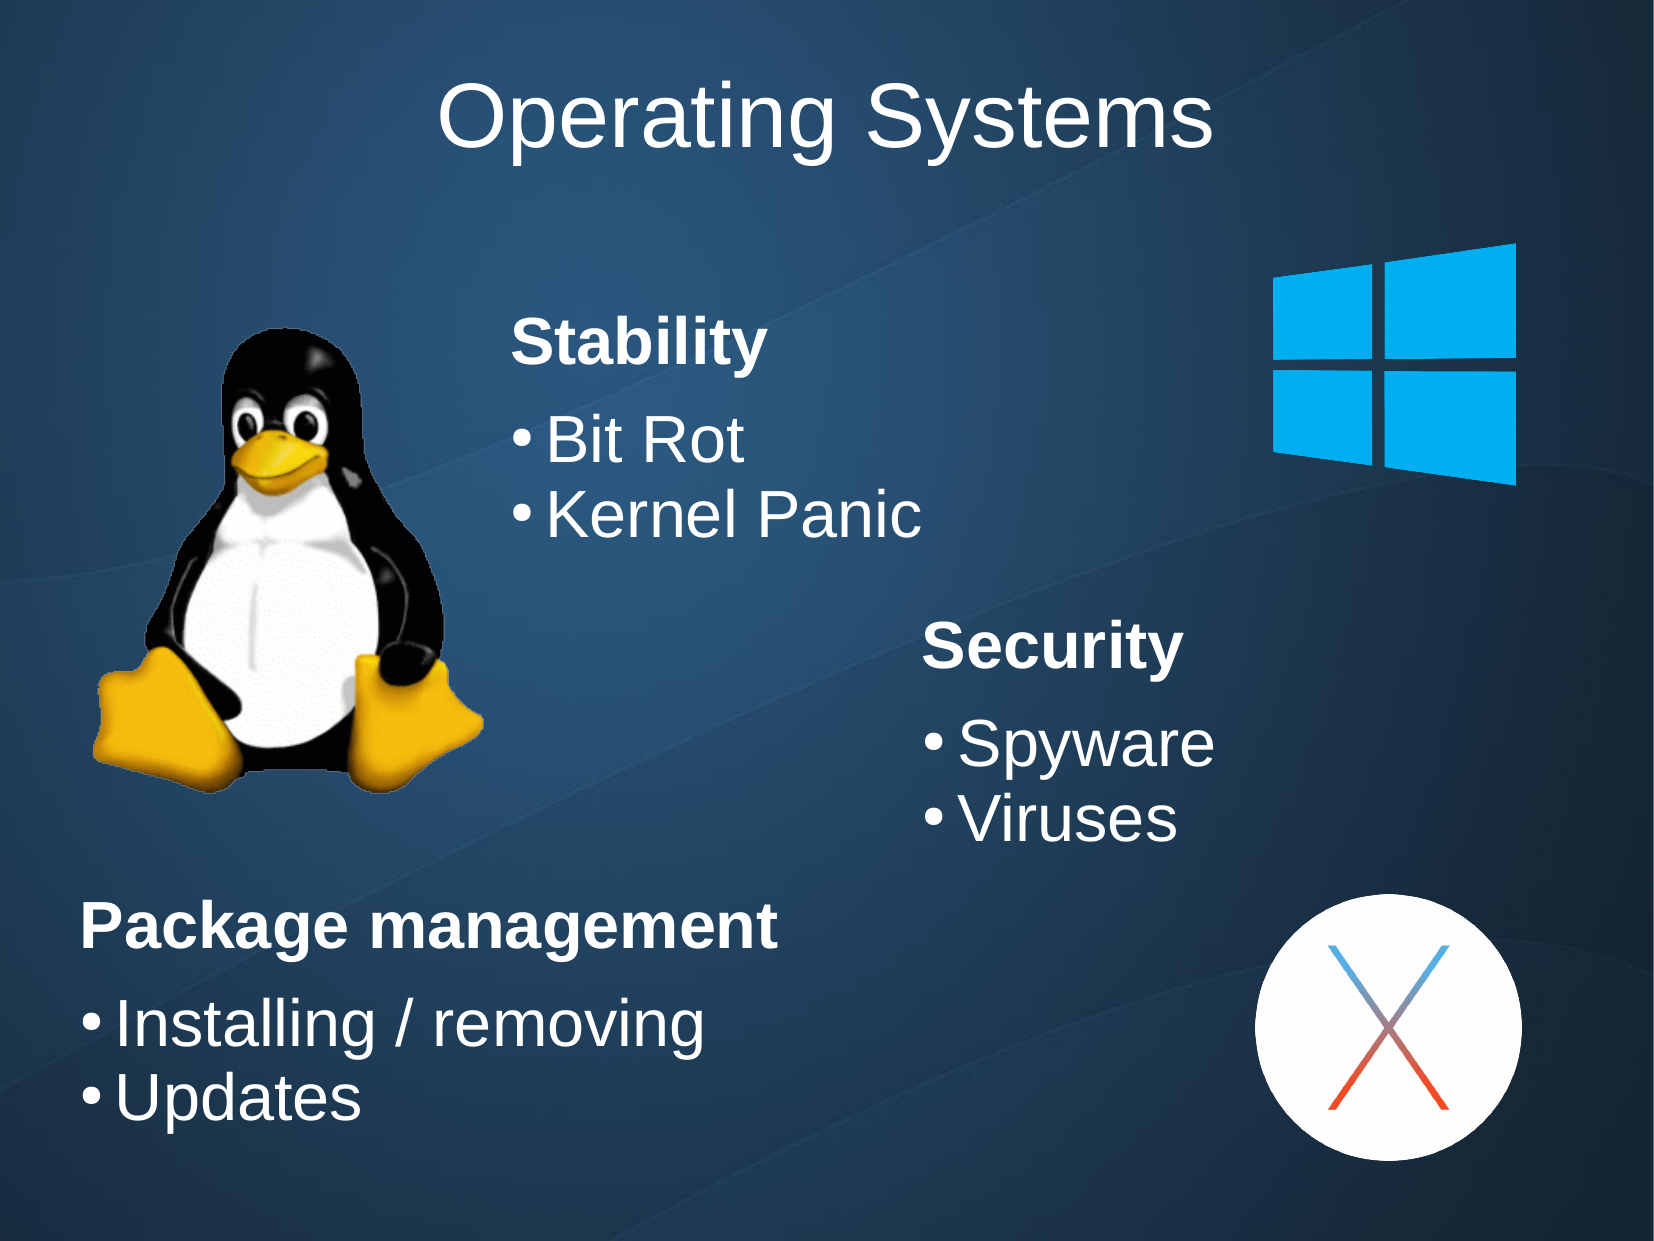

# Operating Systems
Stability
Bit Rot
Kernel Panic
Security
Spyware
Viruses
Package management
Installing / removing
Updates